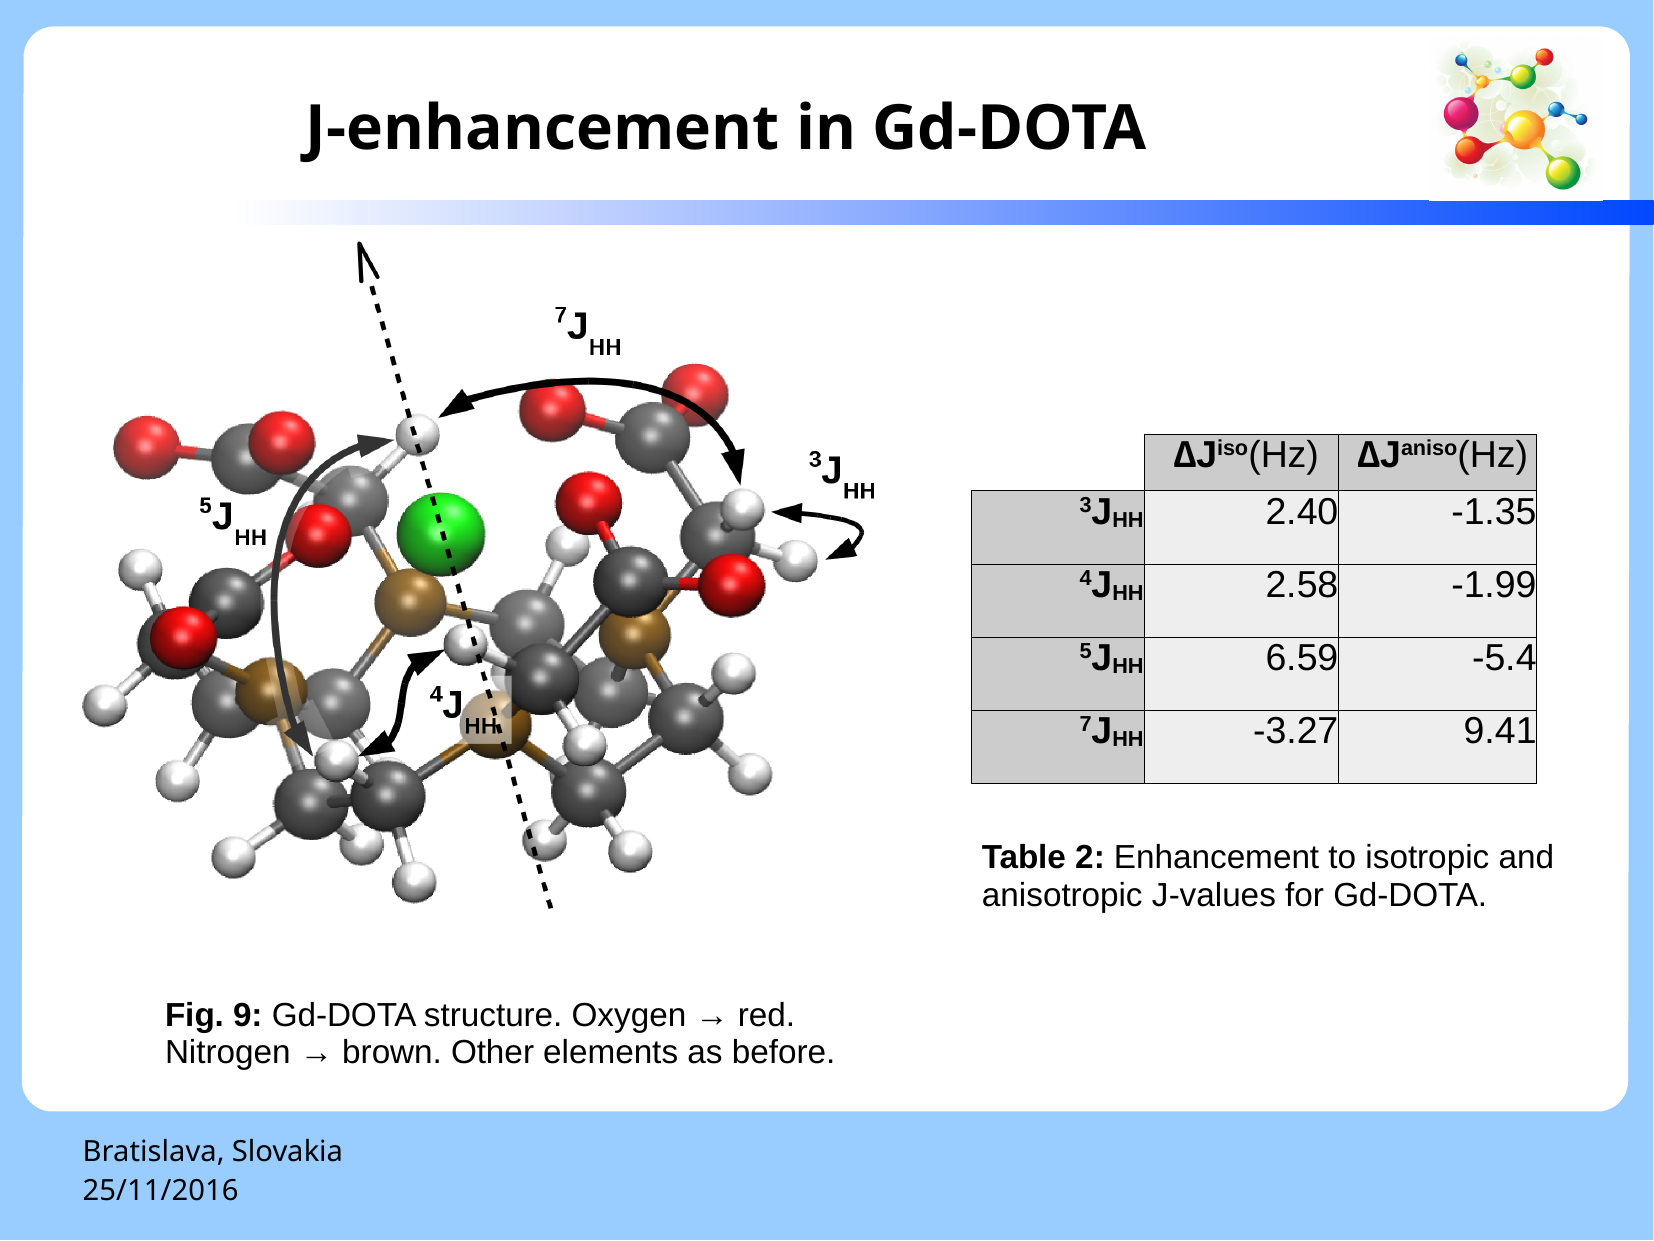

# J-enhancement in Gd-DOTA
| | ∆Jiso(Hz) | ∆Janiso(Hz) |
| --- | --- | --- |
| 3JHH | 2.40 | -1.35 |
| 4JHH | 2.58 | -1.99 |
| 5JHH | 6.59 | -5.4 |
| 7JHH | -3.27 | 9.41 |
Table 2: Enhancement to isotropic and anisotropic J-values for Gd-DOTA.
Fig. 9: Gd-DOTA structure. Oxygen → red. Nitrogen → brown. Other elements as before.